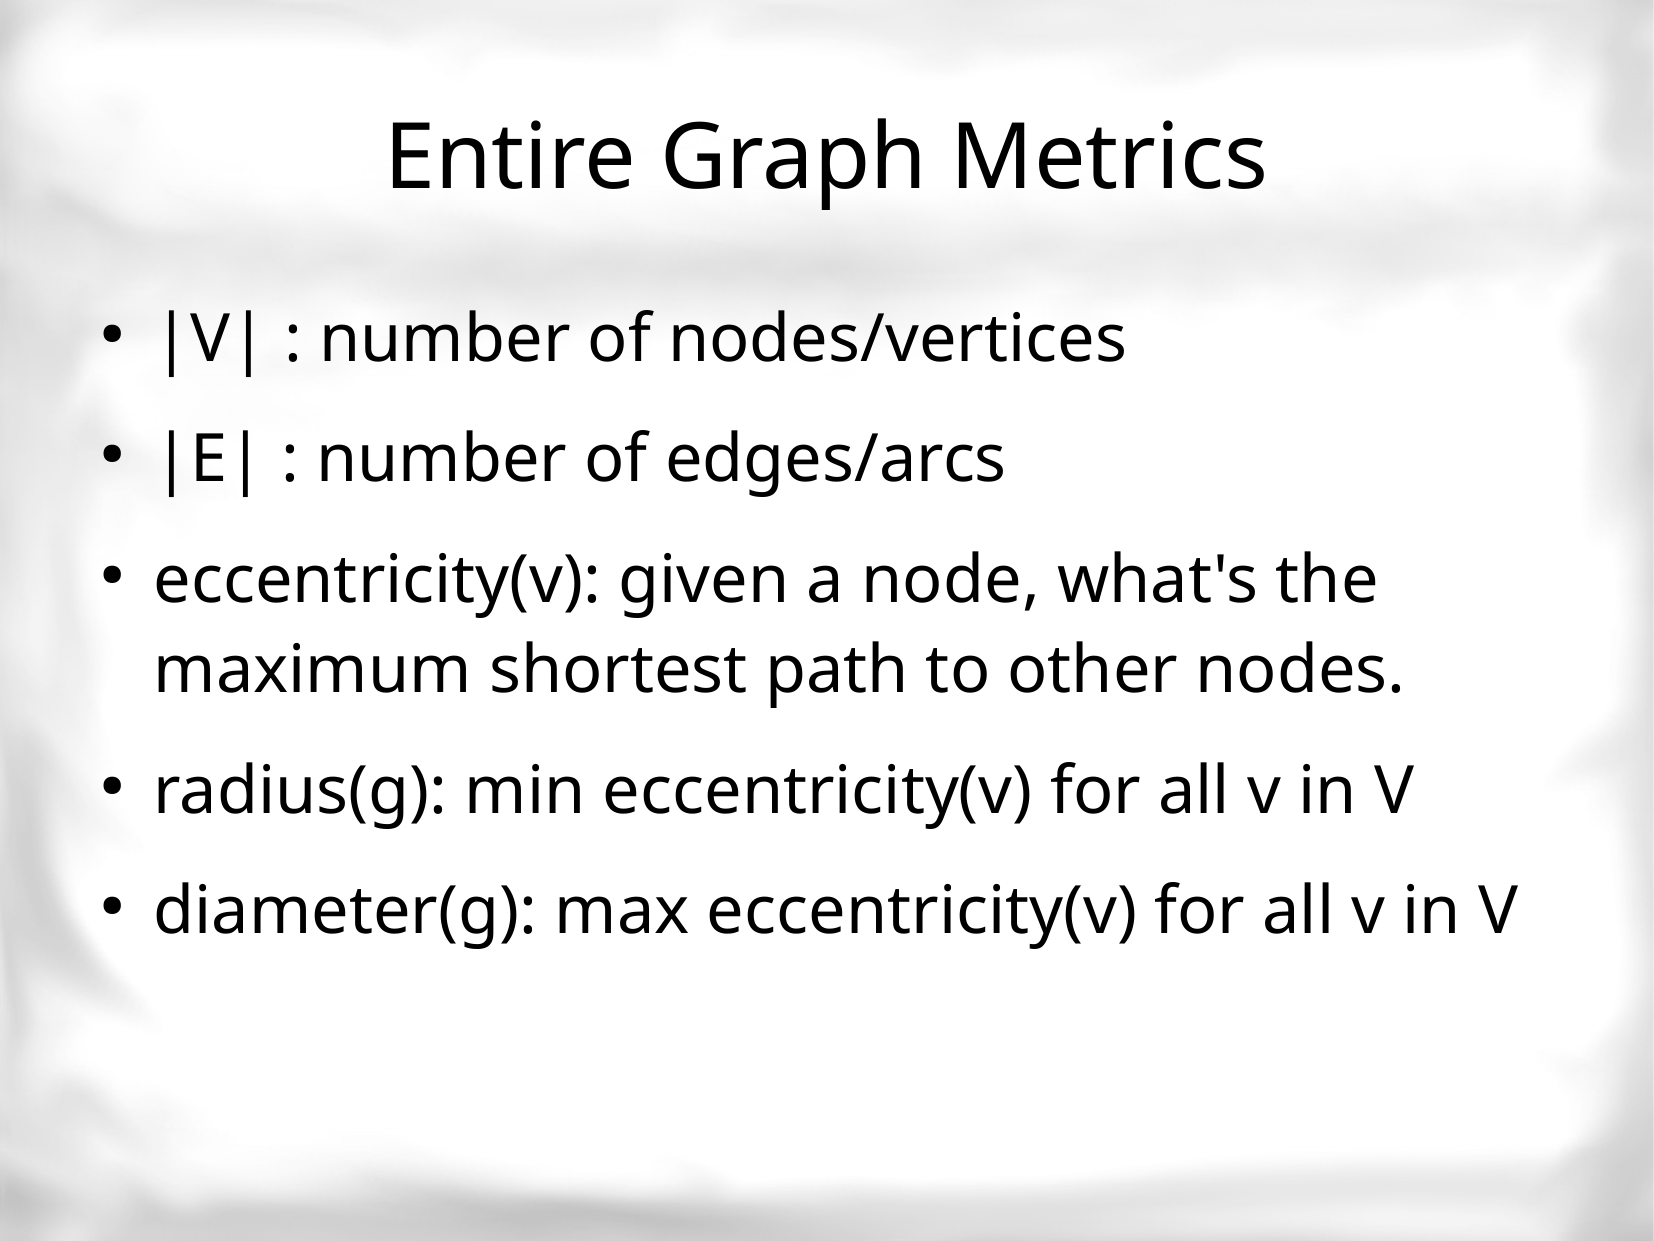

# Entire Graph Metrics
|V| : number of nodes/vertices
|E| : number of edges/arcs
eccentricity(v): given a node, what's the maximum shortest path to other nodes.
radius(g): min eccentricity(v) for all v in V
diameter(g): max eccentricity(v) for all v in V